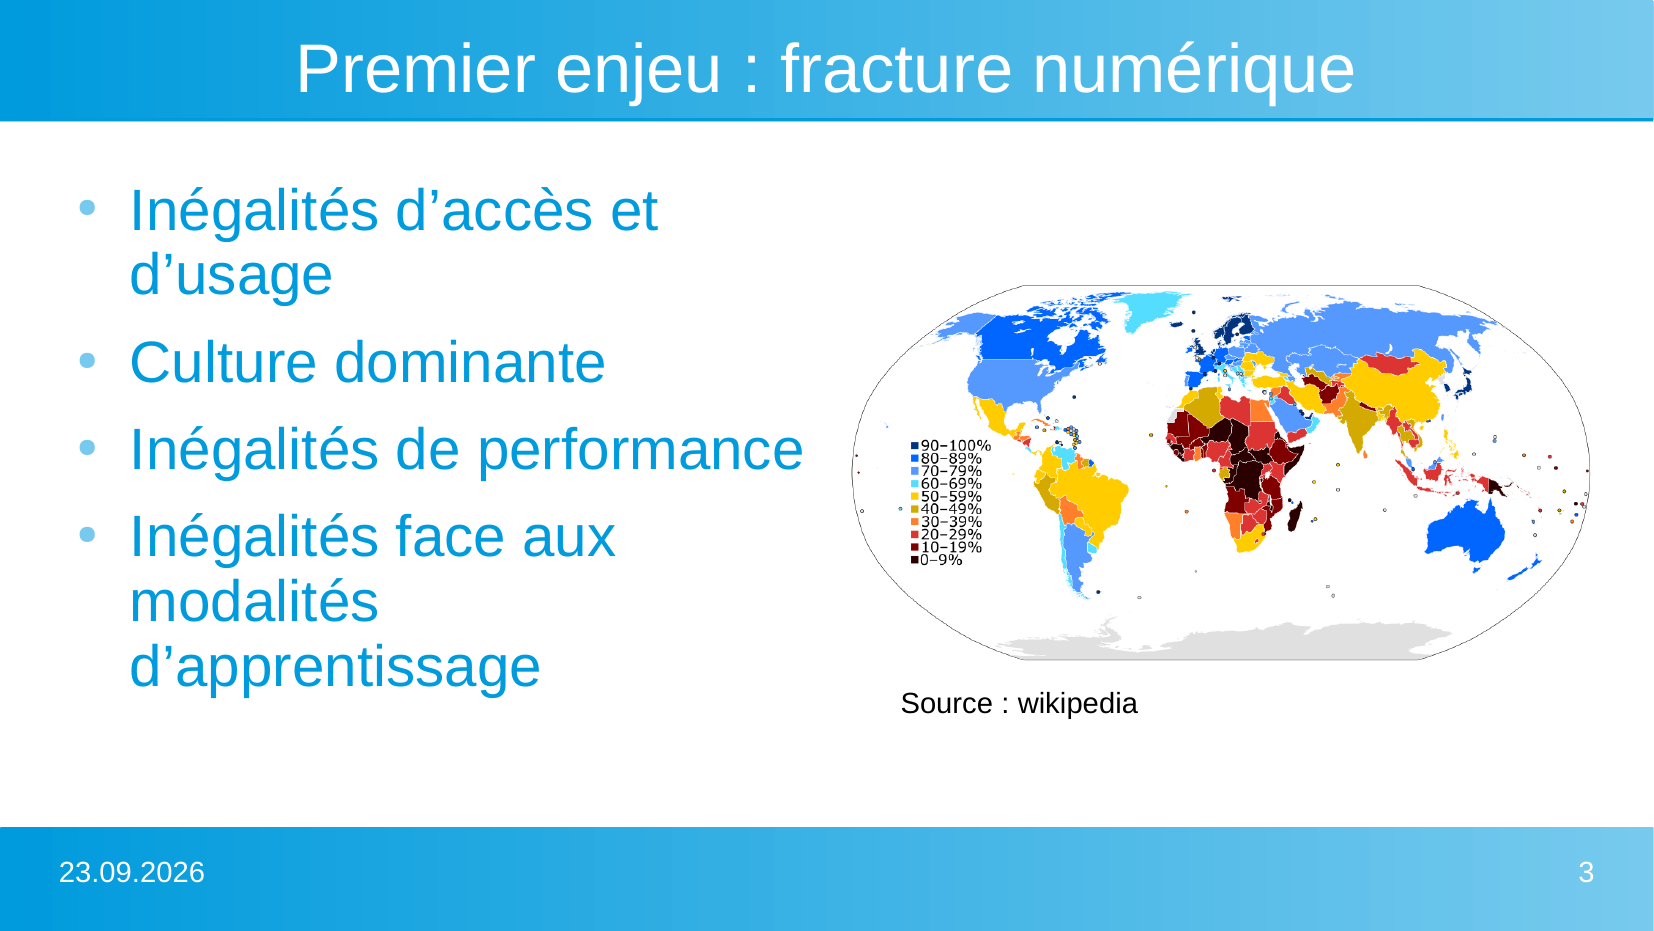

# Premier enjeu : fracture numérique
Inégalités d’accès et d’usage
Culture dominante
Inégalités de performance
Inégalités face aux modalités d’apprentissage
Source : wikipedia
3